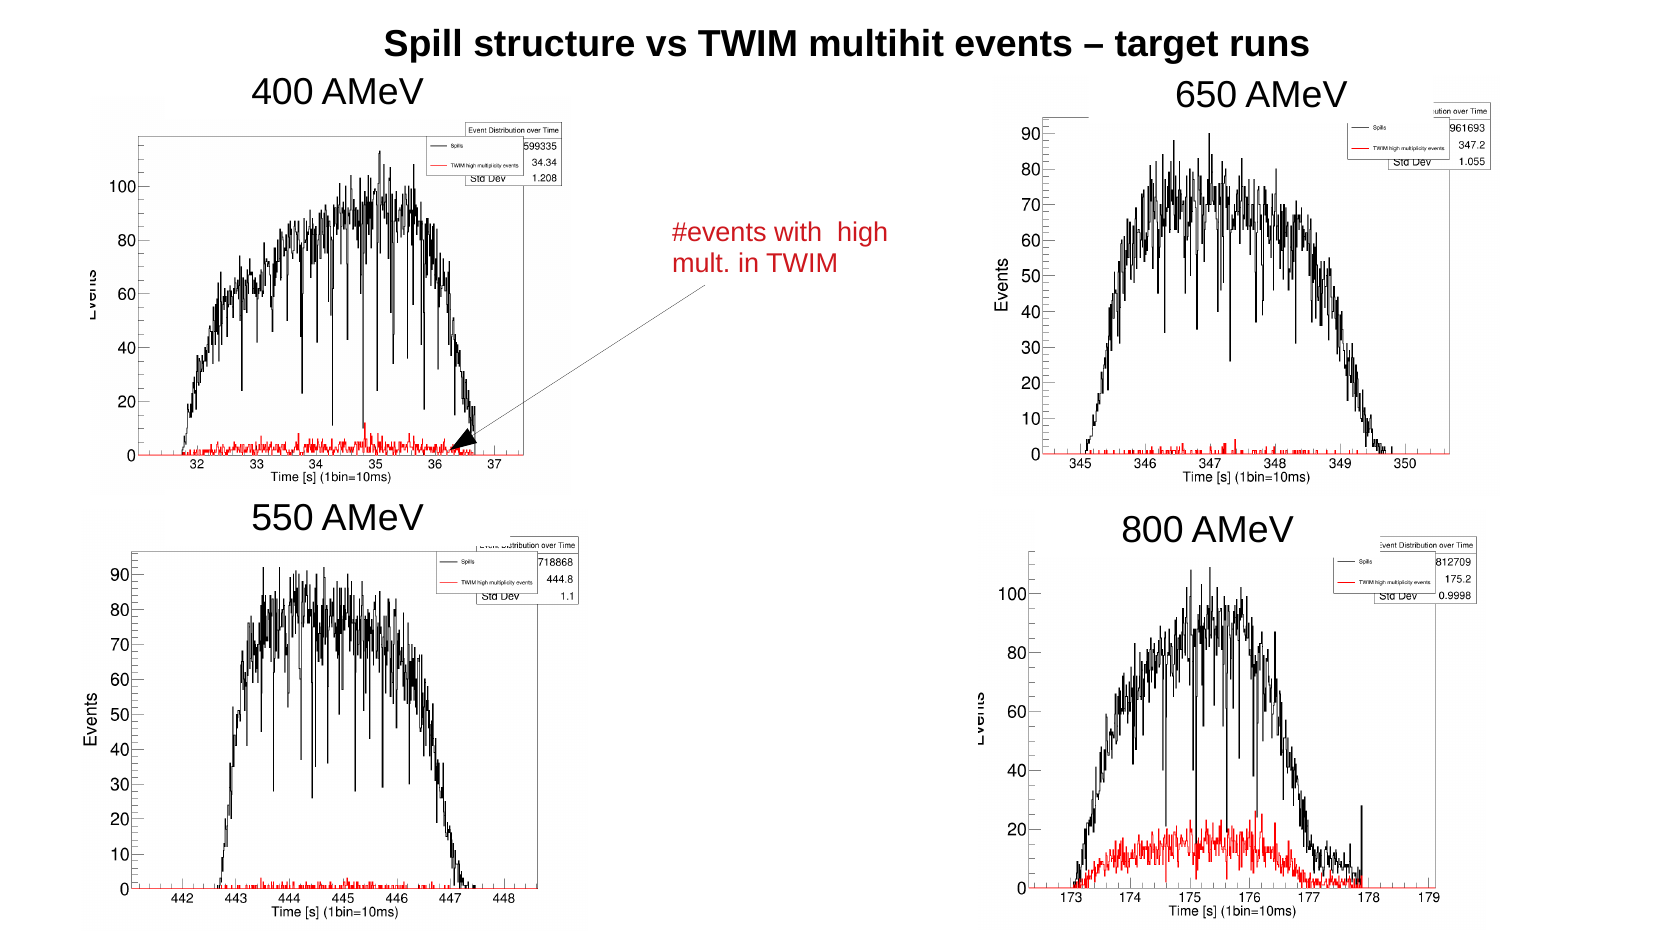

Spill structure vs TWIM multihit events – target runs
400 AMeV
650 AMeV
#events with high mult. in TWIM
550 AMeV
800 AMeV